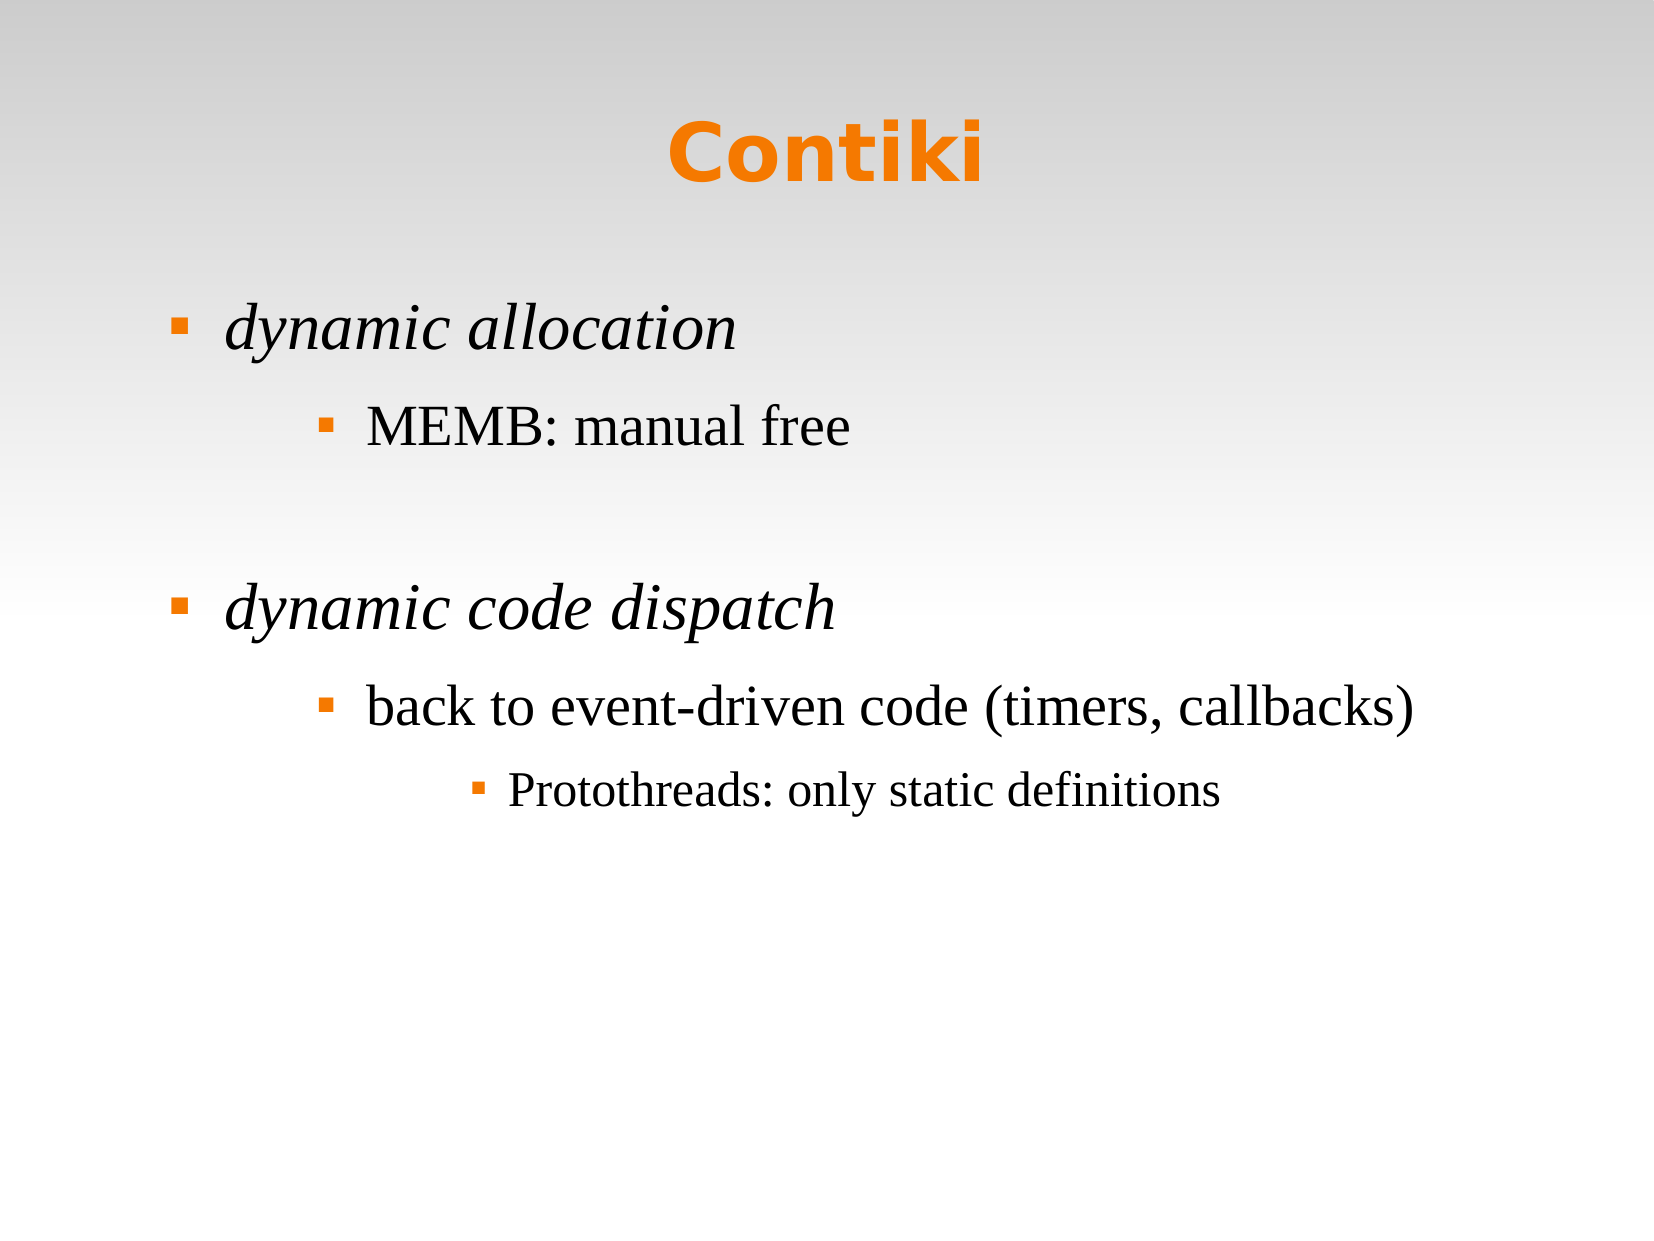

# Contiki
dynamic allocation
MEMB: manual free
dynamic code dispatch
back to event-driven code (timers, callbacks)
Protothreads: only static definitions